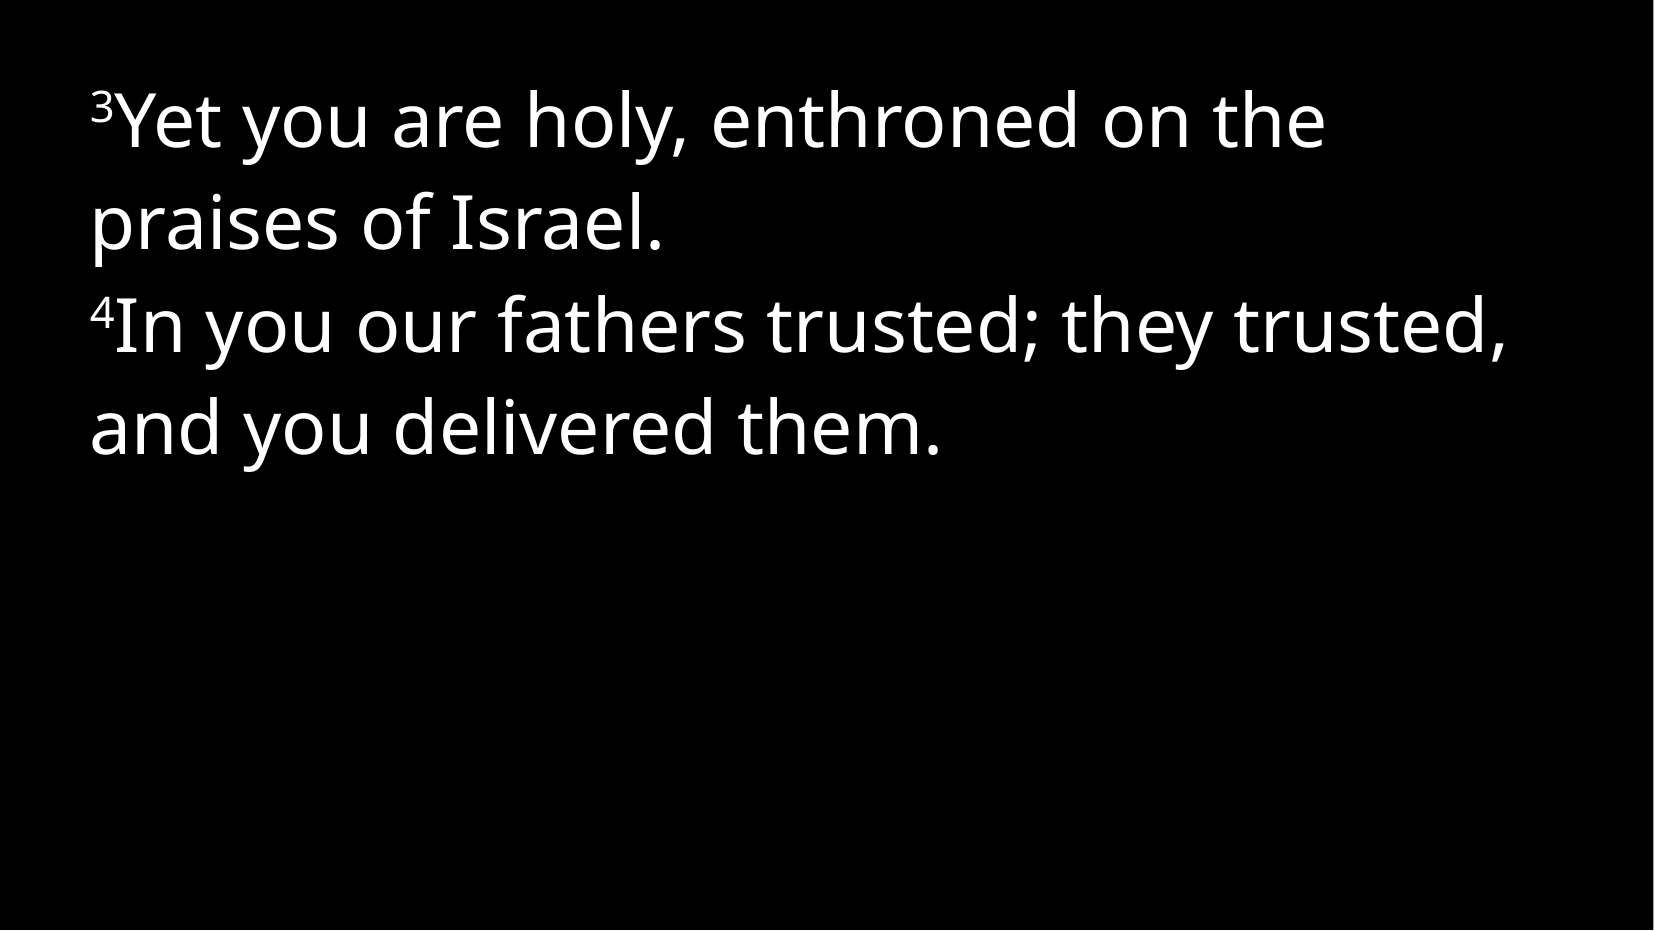

3Yet you are holy, enthroned on the praises of Israel.
4In you our fathers trusted; they trusted, and you delivered them.